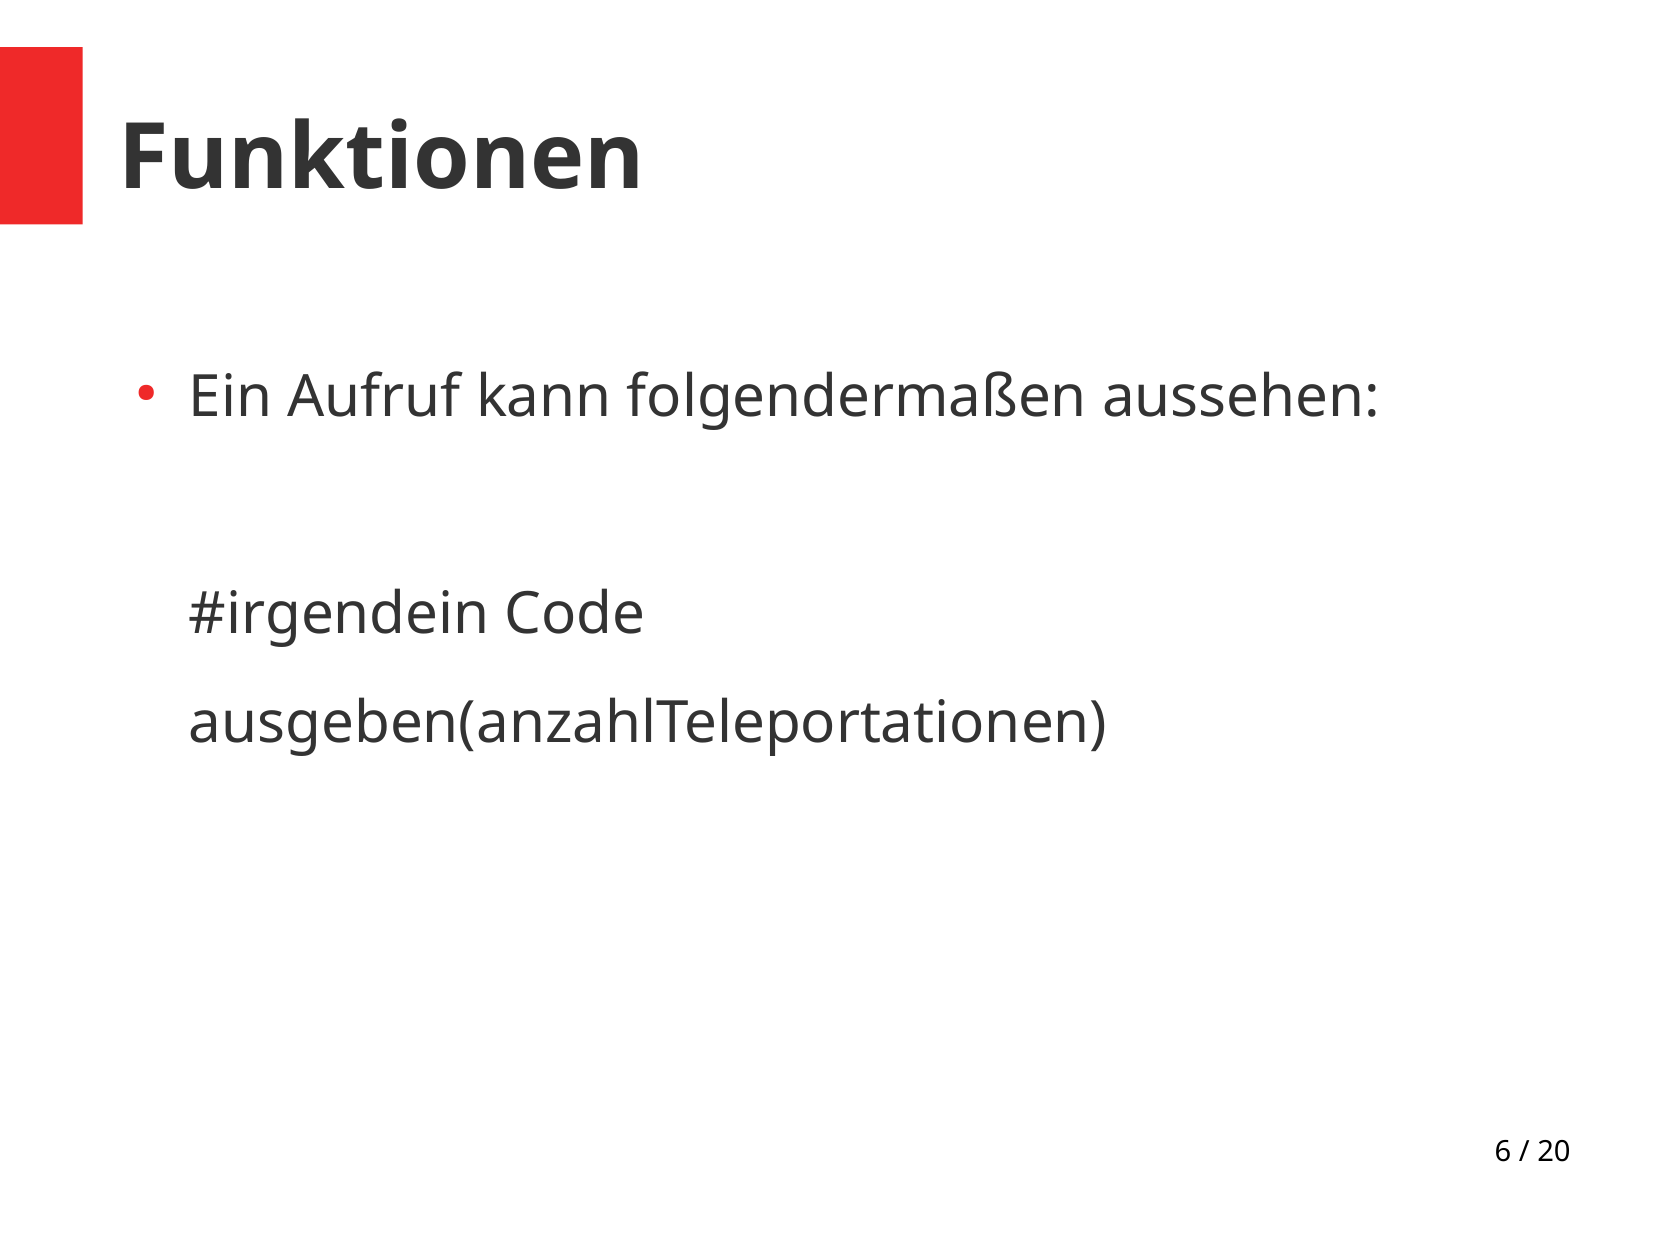

# Funktionen
Ein Aufruf kann folgendermaßen aussehen:
#irgendein Code
ausgeben(anzahlTeleportationen)
6